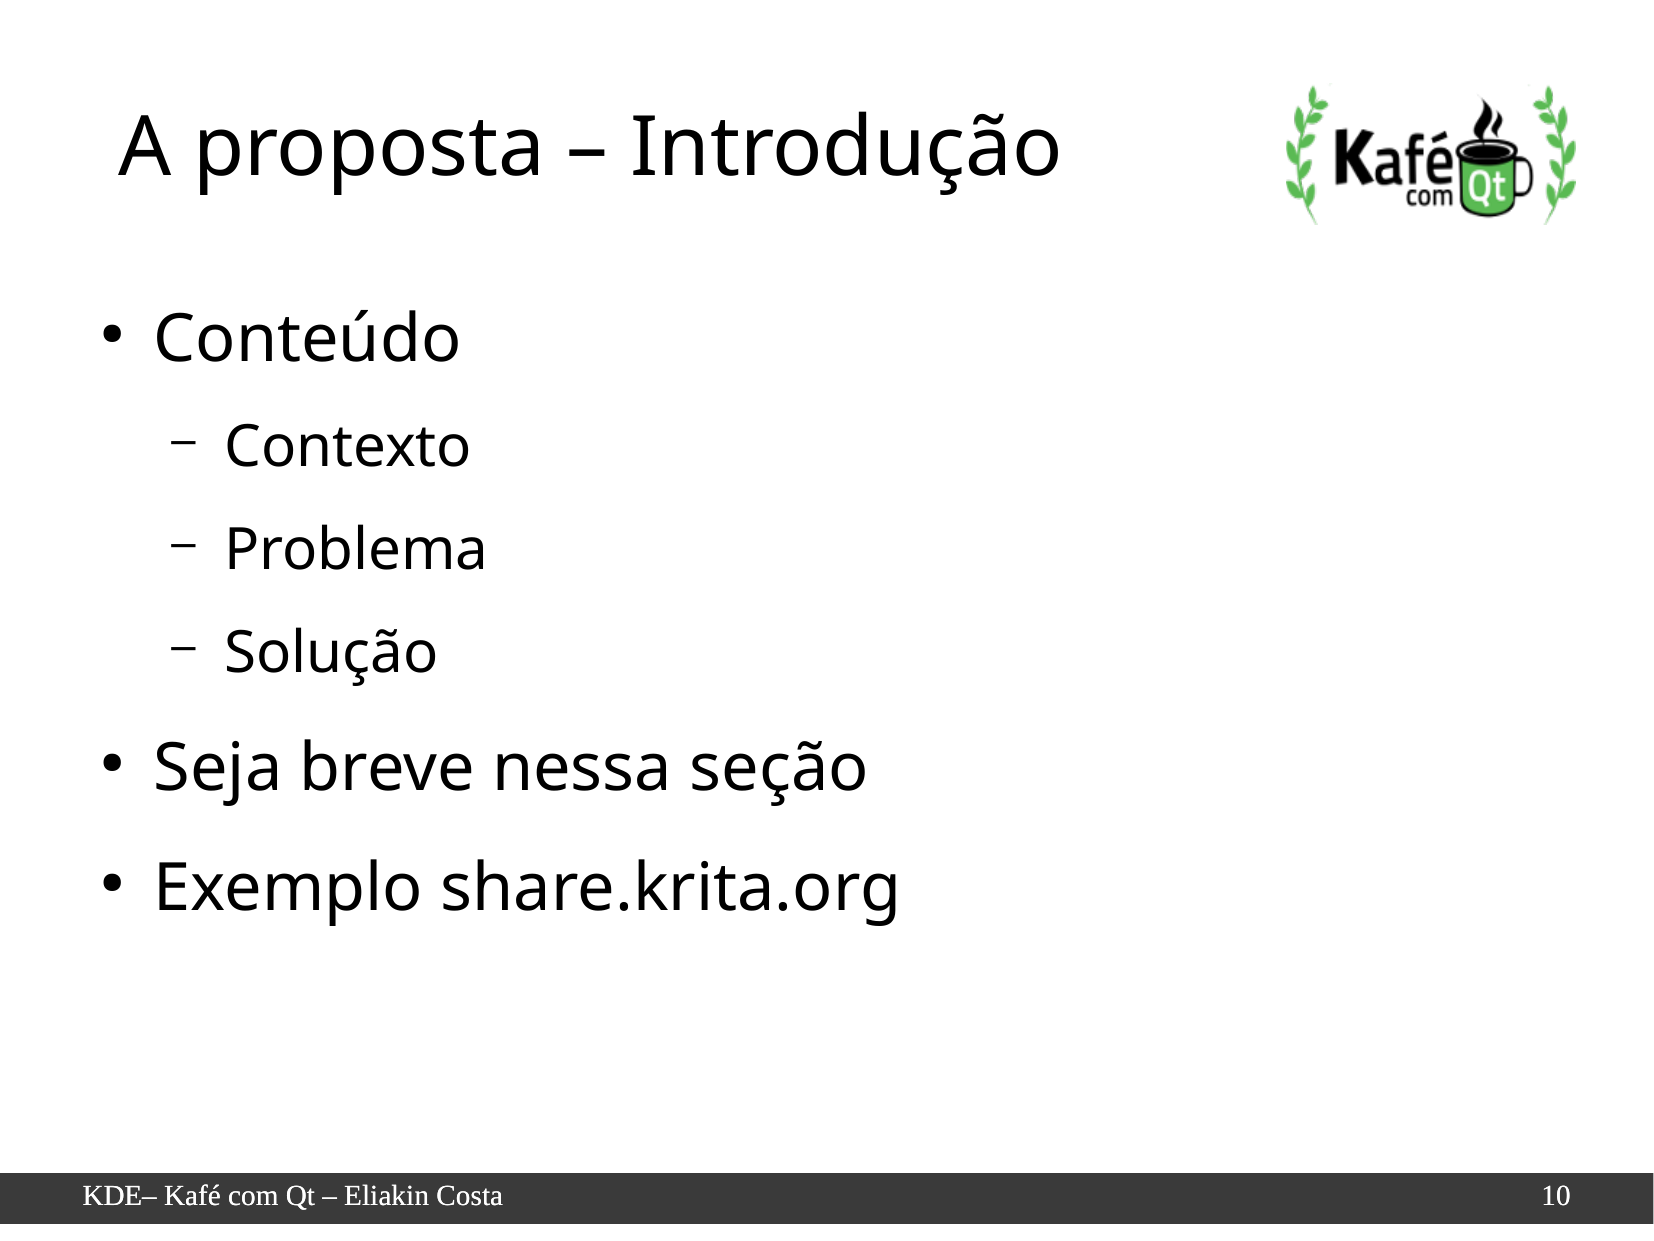

# A proposta – Introdução
Conteúdo
Contexto
Problema
Solução
Seja breve nessa seção
Exemplo share.krita.org